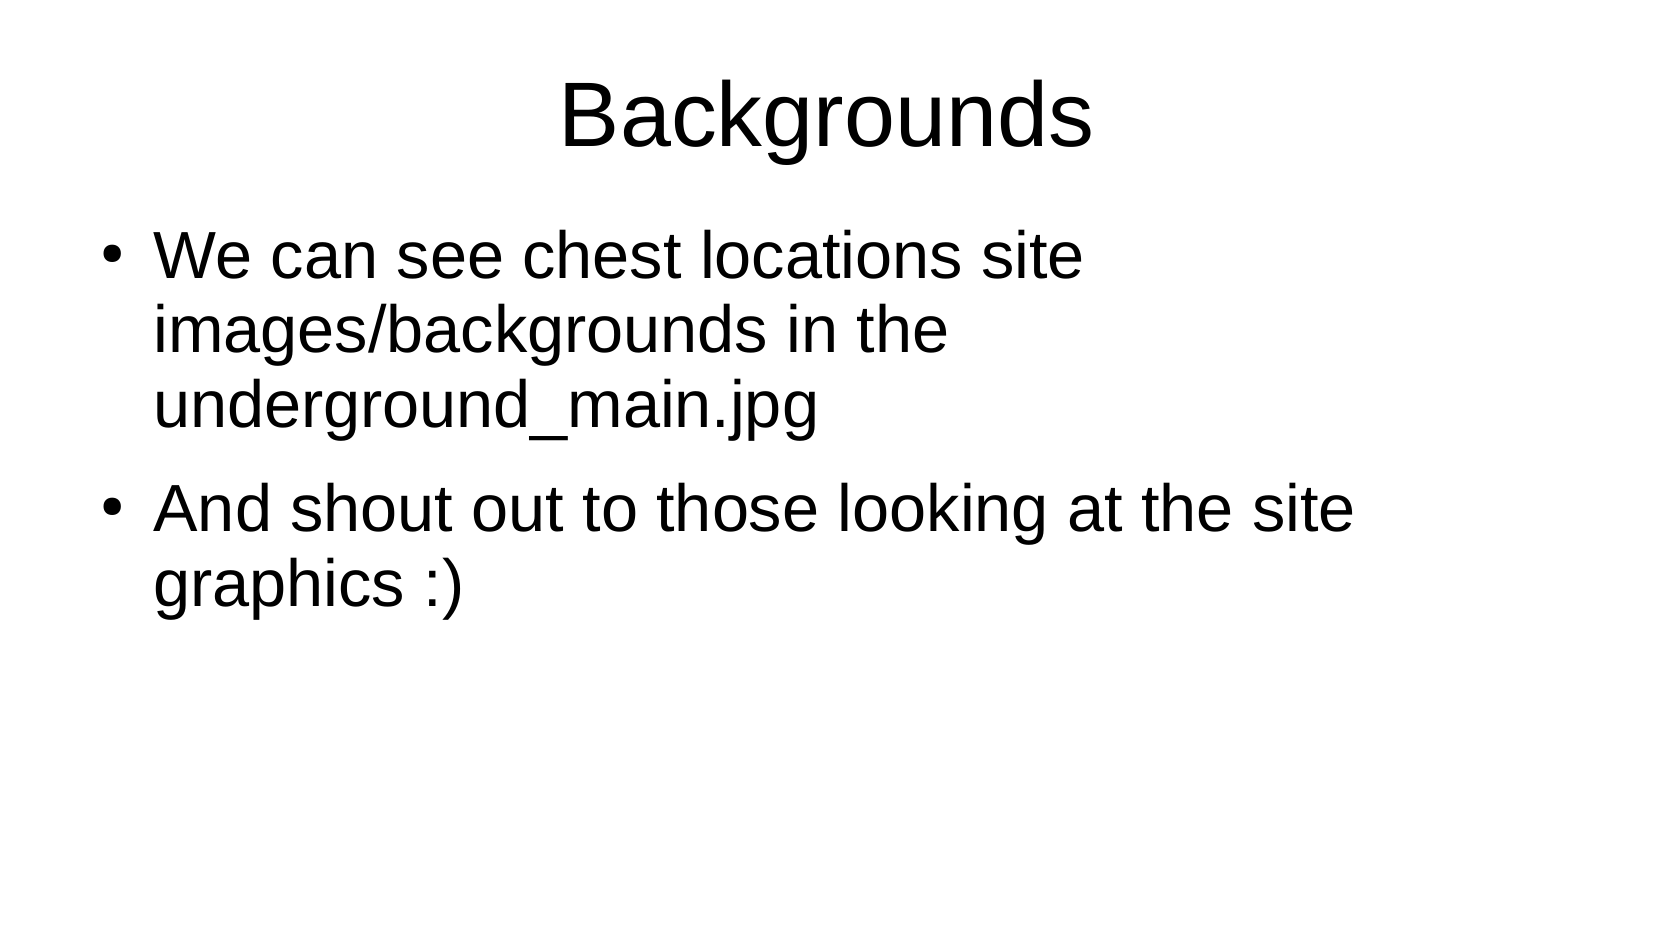

# Backgrounds
We can see chest locations site images/backgrounds in the underground_main.jpg
And shout out to those looking at the site graphics :)